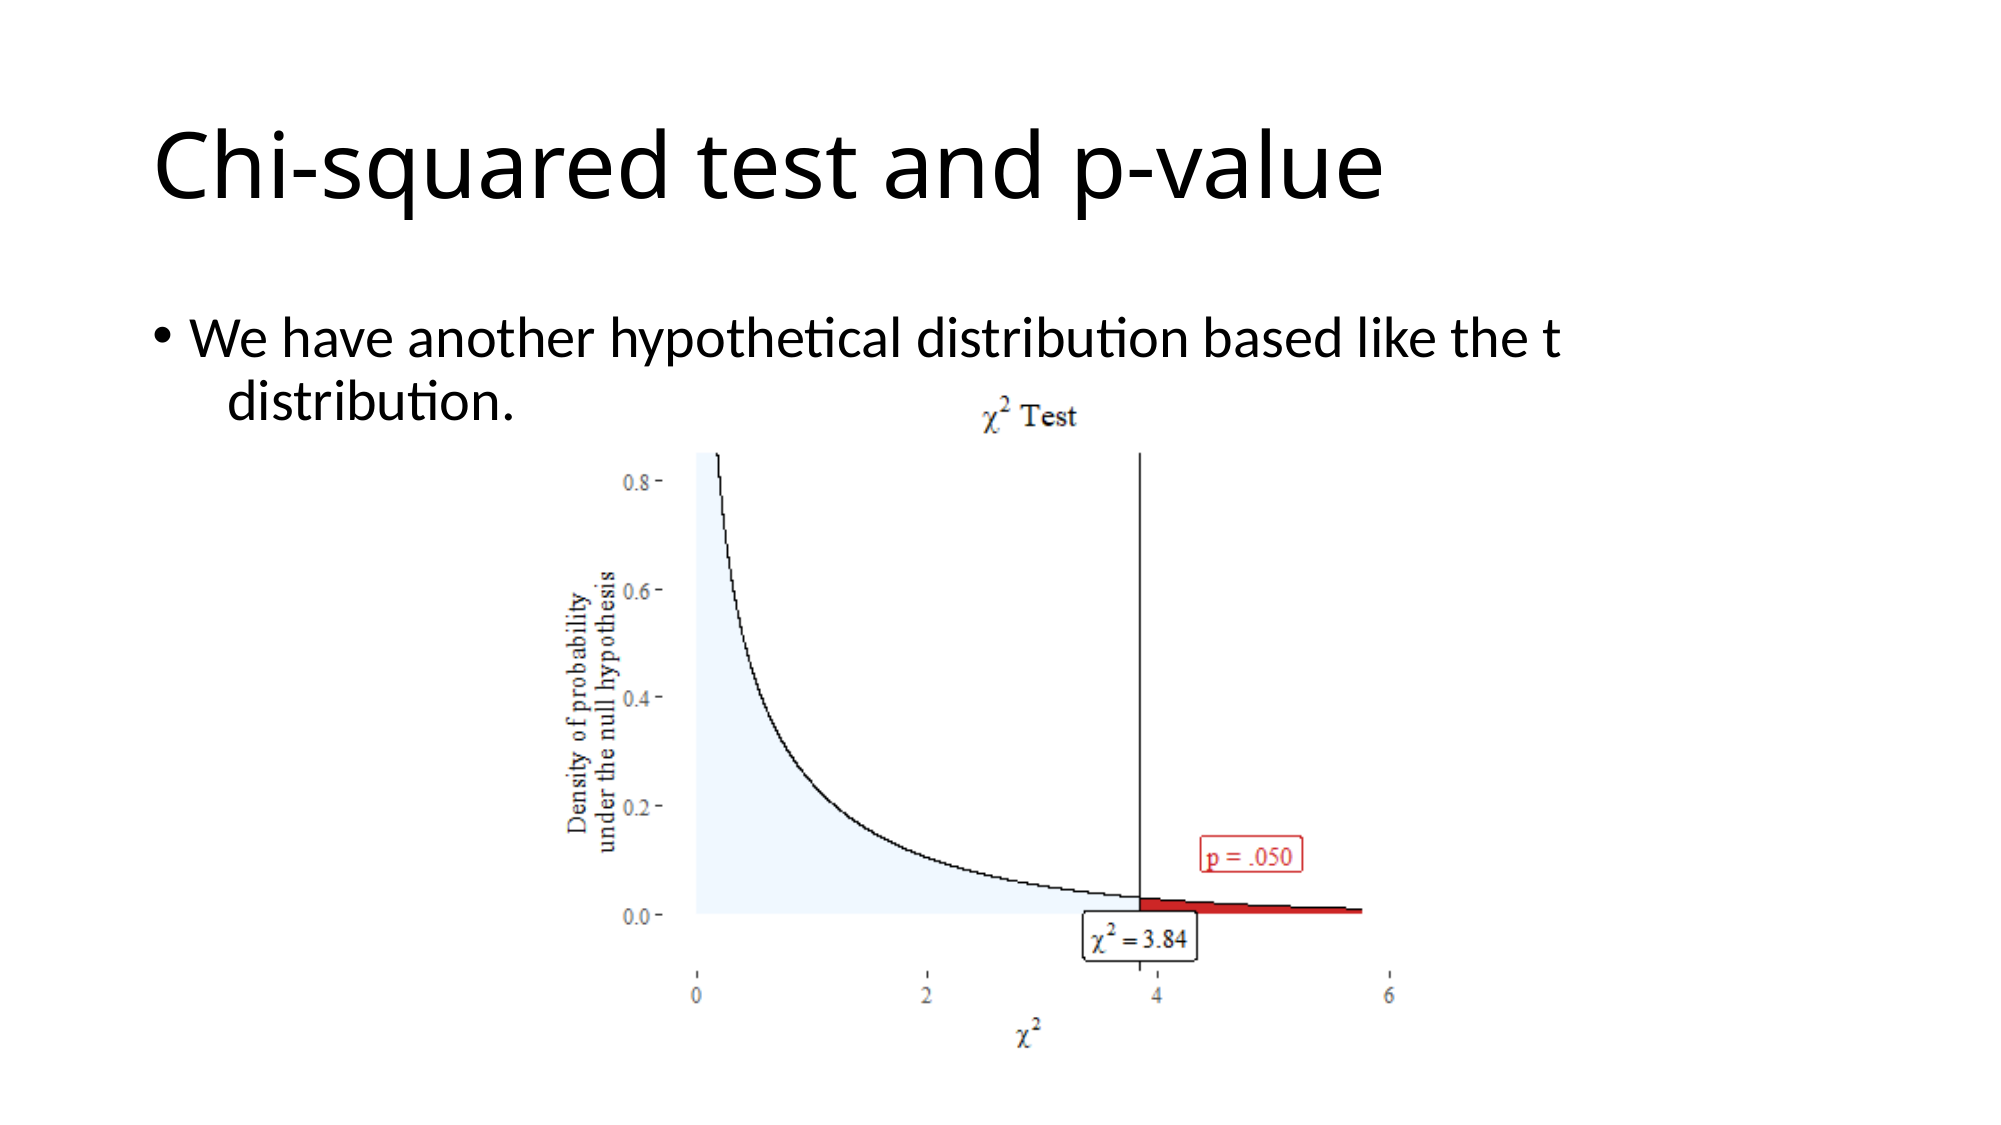

# Chi-squared test and p-value
We have another hypothetical distribution based like the t distribution.